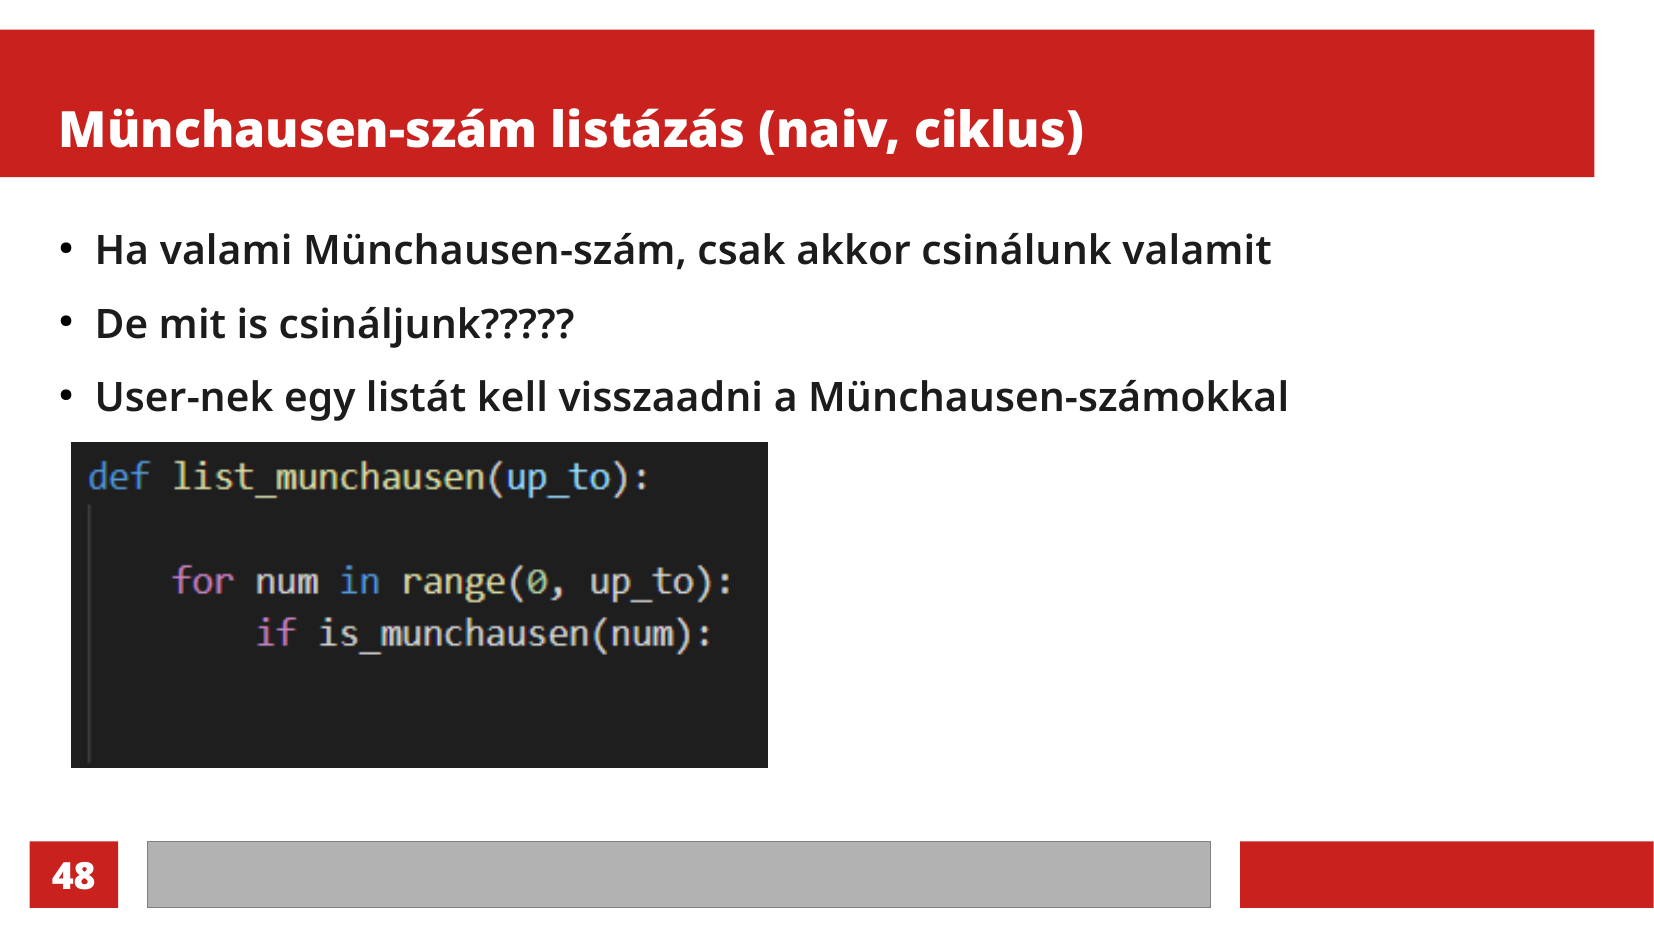

# Münchausen-szám listázás (naiv, ciklus)
Ha valami Münchausen-szám, csak akkor csinálunk valamit
De mit is csináljunk?????
User-nek egy listát kell visszaadni a Münchausen-számokkal
48